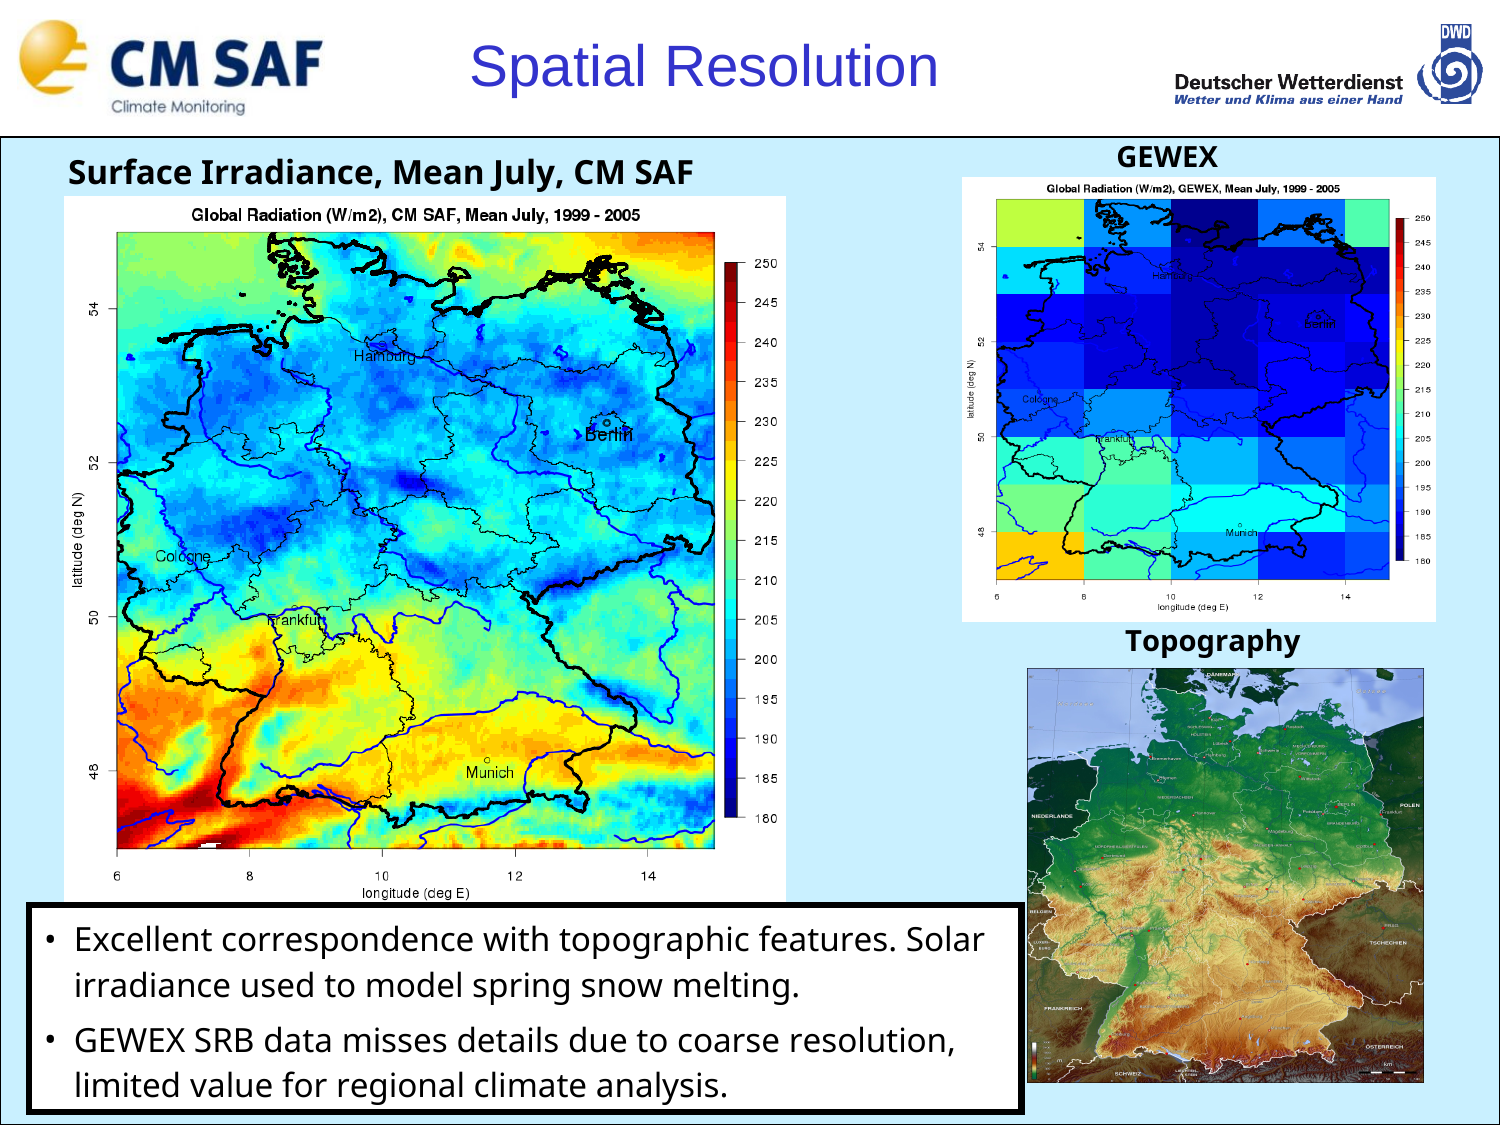

Spatial Resolution
GEWEX
Surface Irradiance, Mean July, CM SAF
Topography
Excellent correspondence with topographic features. Solar irradiance used to model spring snow melting.
GEWEX SRB data misses details due to coarse resolution, limited value for regional climate analysis.